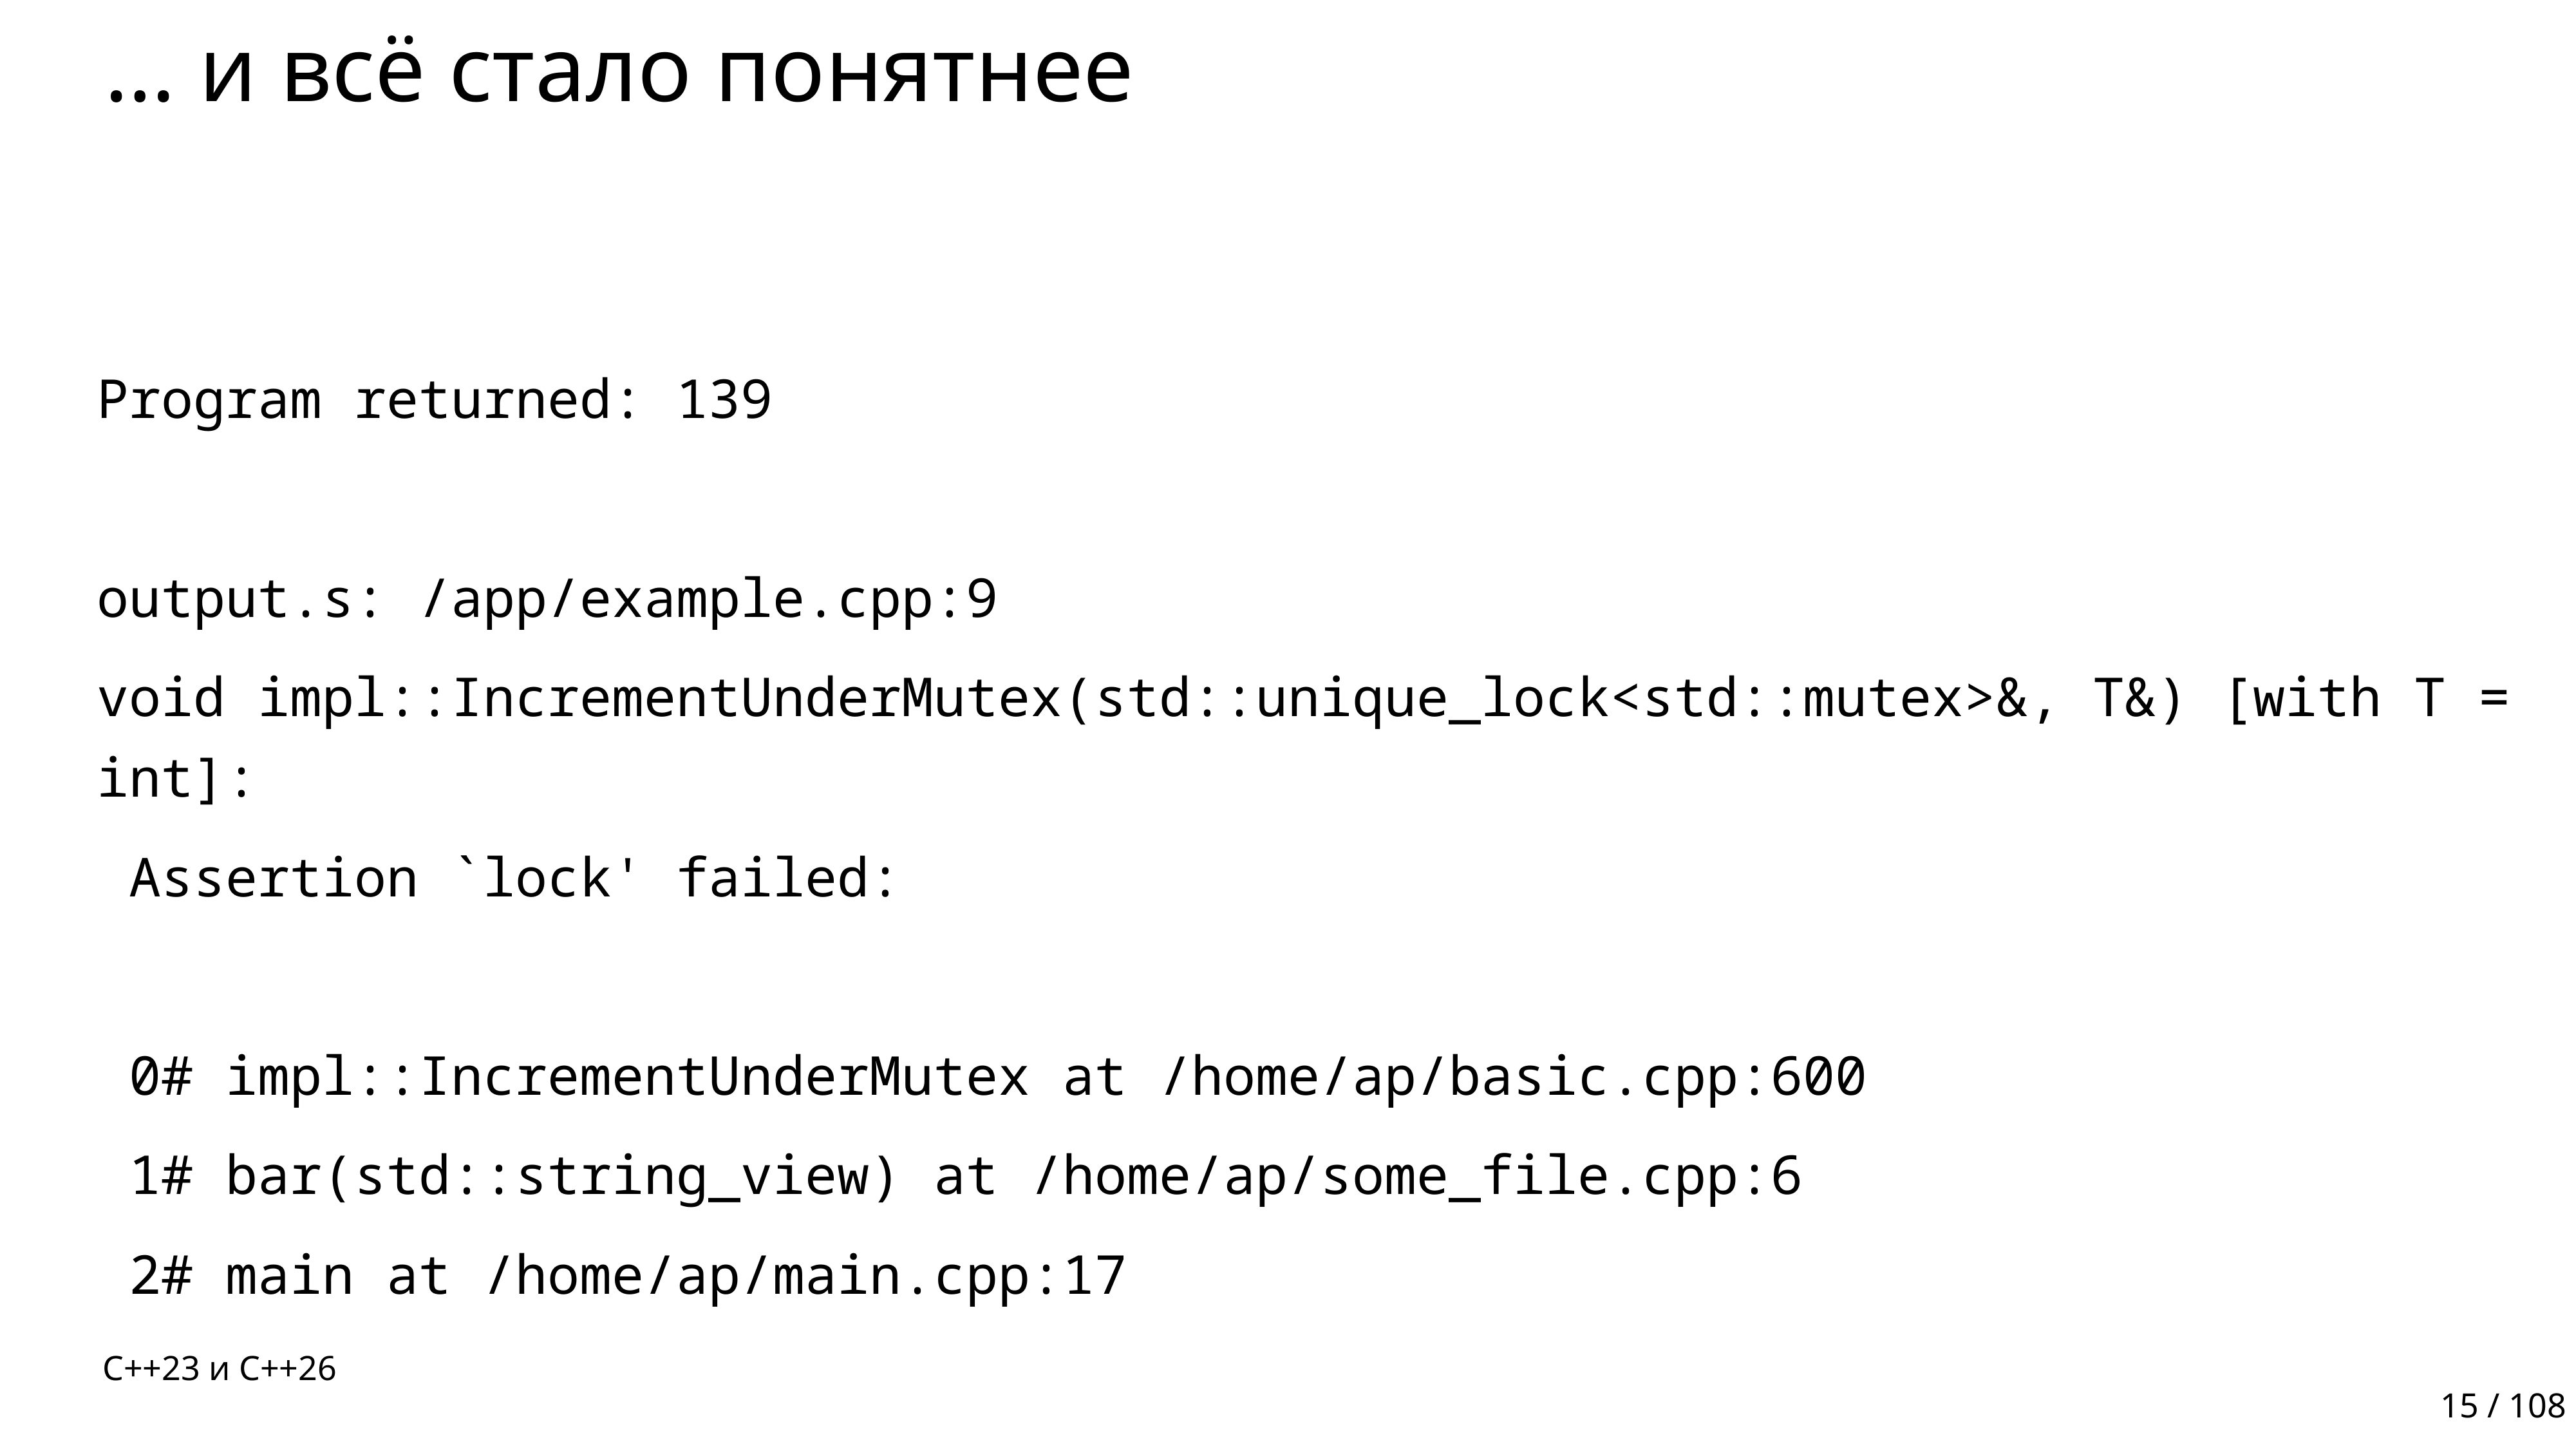

# … и всё стало понятнее
Program returned: 139
output.s: /app/example.cpp:9
void impl::IncrementUnderMutex(std::unique_lock<std::mutex>&, T&) [with T = int]:
 Assertion `lock' failed:
 0# impl::IncrementUnderMutex at /home/ap/basic.cpp:600
 1# bar(std::string_view) at /home/ap/some_file.cpp:6
 2# main at /home/ap/main.cpp:17
C++23 и C++26